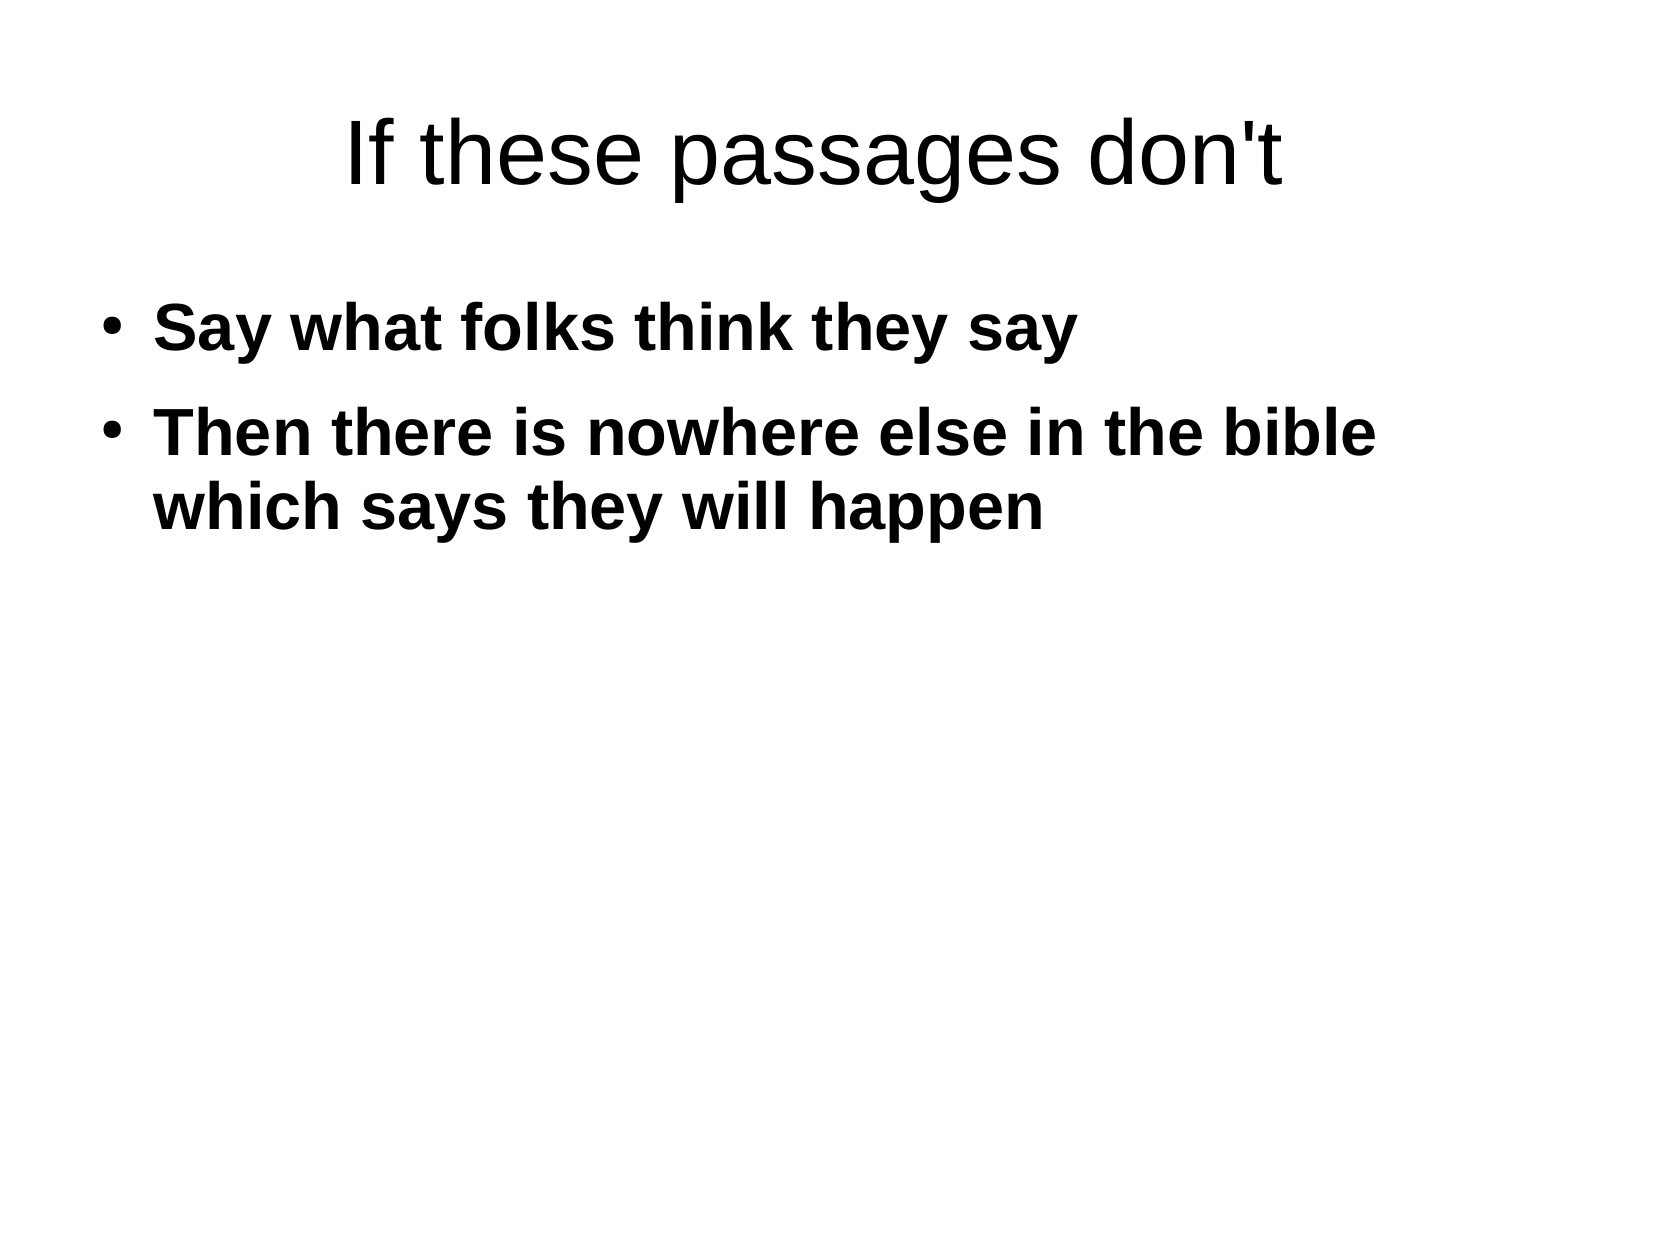

# If these passages don't
Say what folks think they say
Then there is nowhere else in the bible which says they will happen